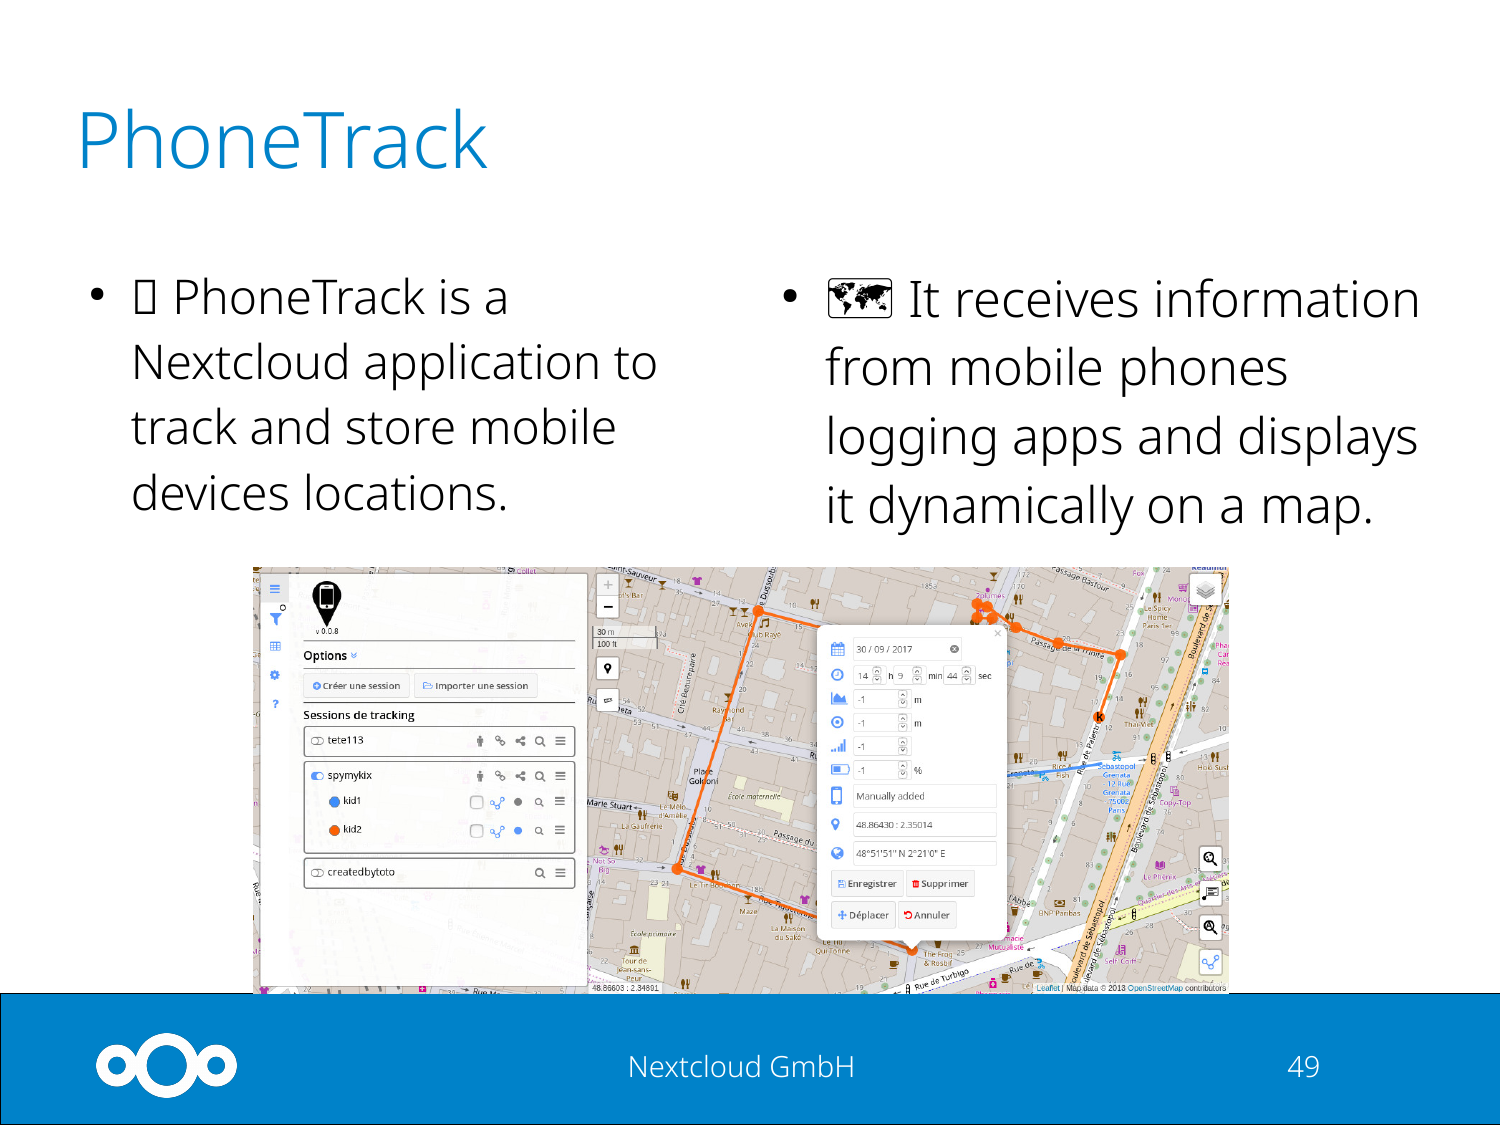

# PhoneTrack
📱 PhoneTrack is a Nextcloud application to track and store mobile devices locations.
🗺 It receives information from mobile phones logging apps and displays it dynamically on a map.
© struktur AG
49